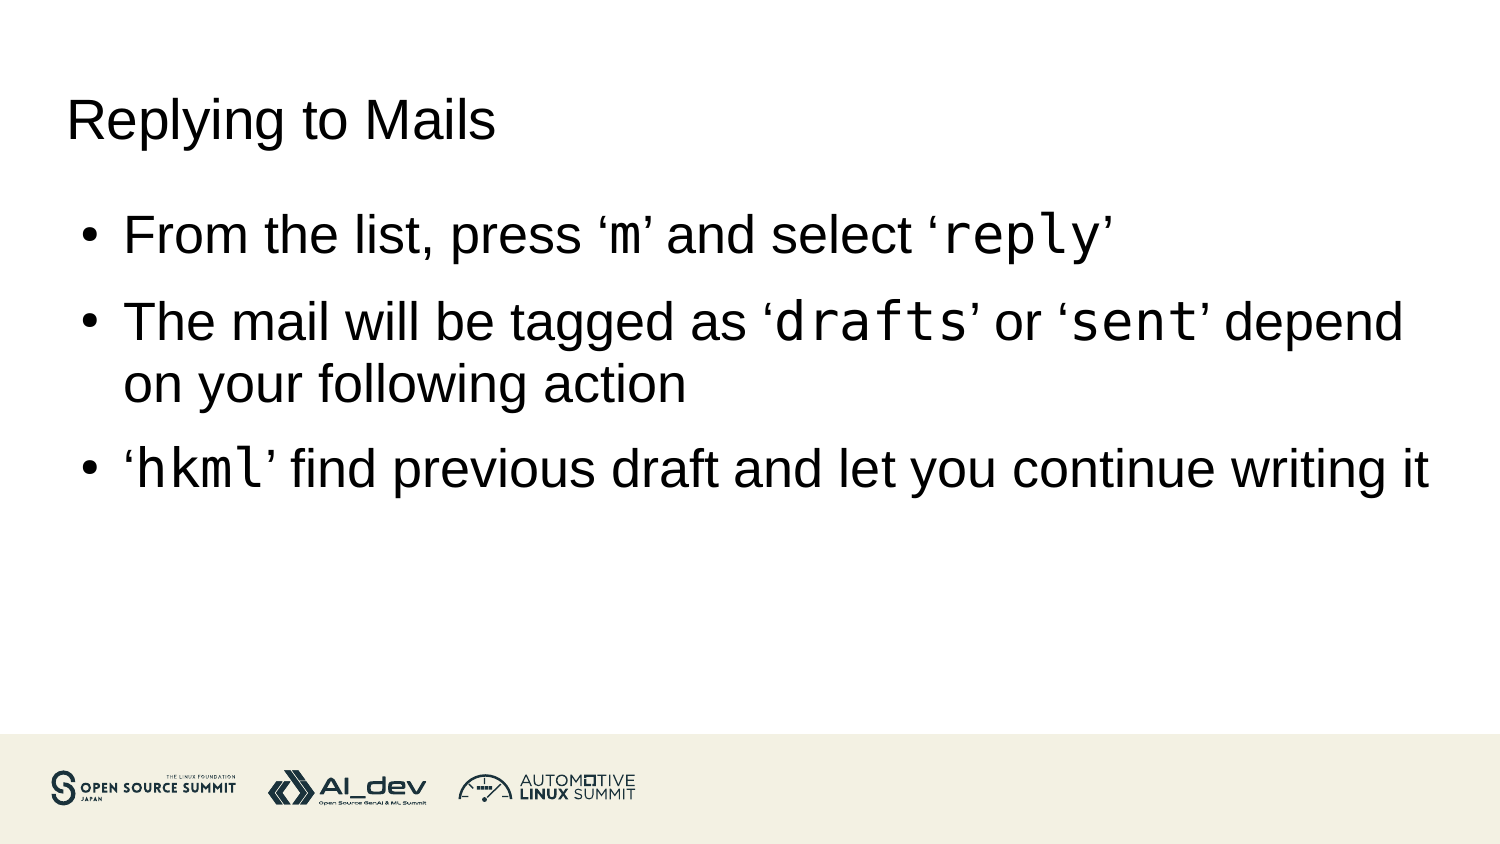

# Replying to Mails
From the list, press ‘m’ and select ‘reply’
The mail will be tagged as ‘drafts’ or ‘sent’ depend on your following action
‘hkml’ find previous draft and let you continue writing it